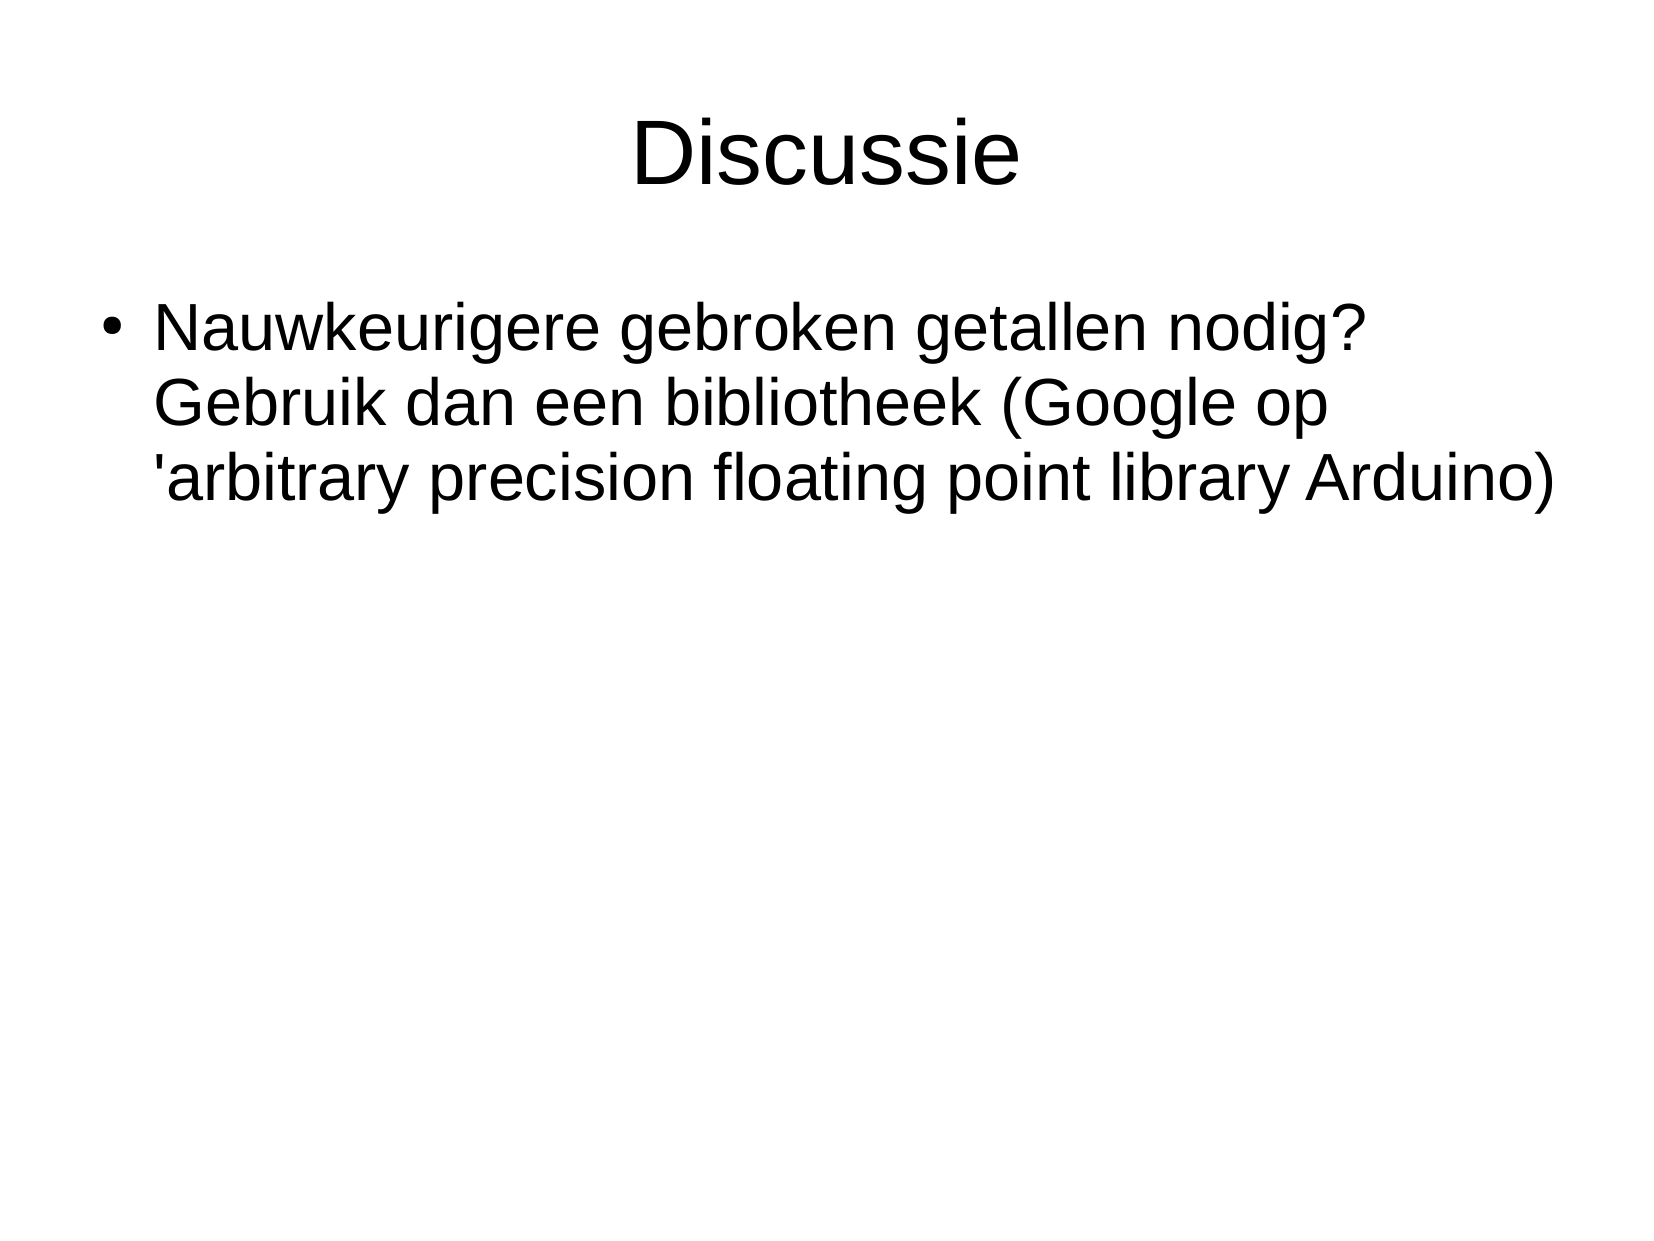

# Discussie
Nauwkeurigere gebroken getallen nodig? Gebruik dan een bibliotheek (Google op 'arbitrary precision floating point library Arduino)